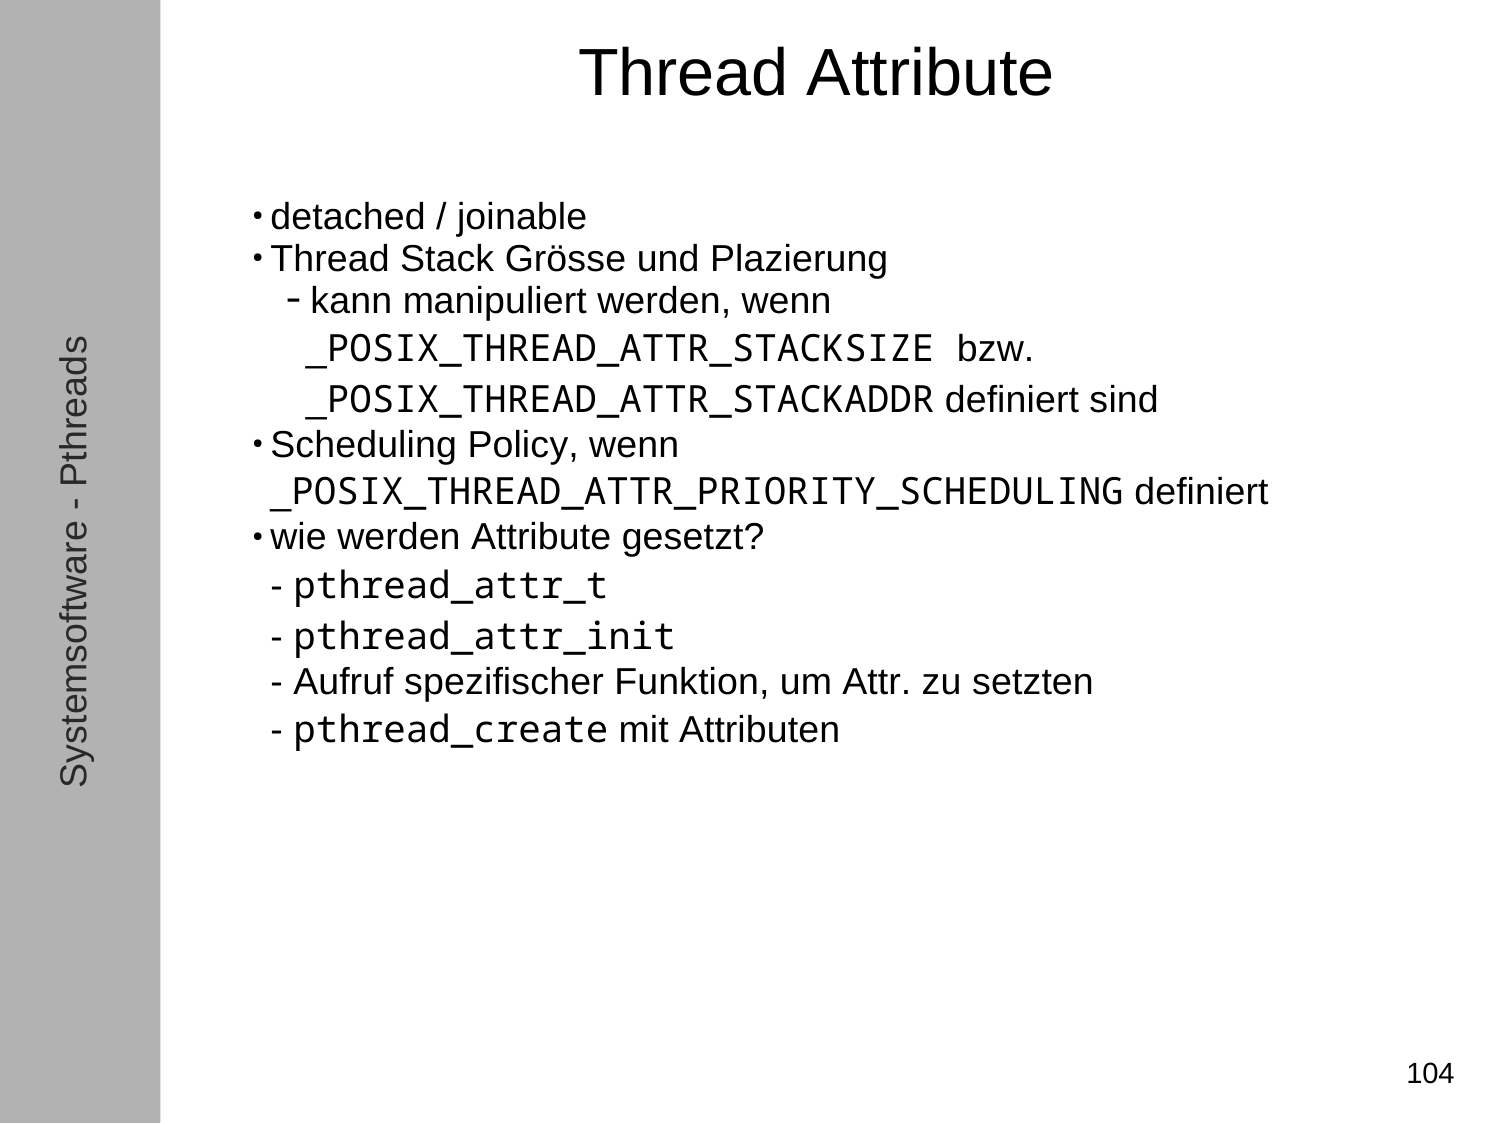

Thread Attribute
detached / joinable
Thread Stack Grösse und Plazierung
kann manipuliert werden, wenn _POSIX_THREAD_ATTR_STACKSIZE bzw. _POSIX_THREAD_ATTR_STACKADDR definiert sind
Scheduling Policy, wenn
_POSIX_THREAD_ATTR_PRIORITY_SCHEDULING definiert
wie werden Attribute gesetzt?
- pthread_attr_t
- pthread_attr_init
- Aufruf spezifischer Funktion, um Attr. zu setzten
- pthread_create mit Attributen
Systemsoftware - Pthreads